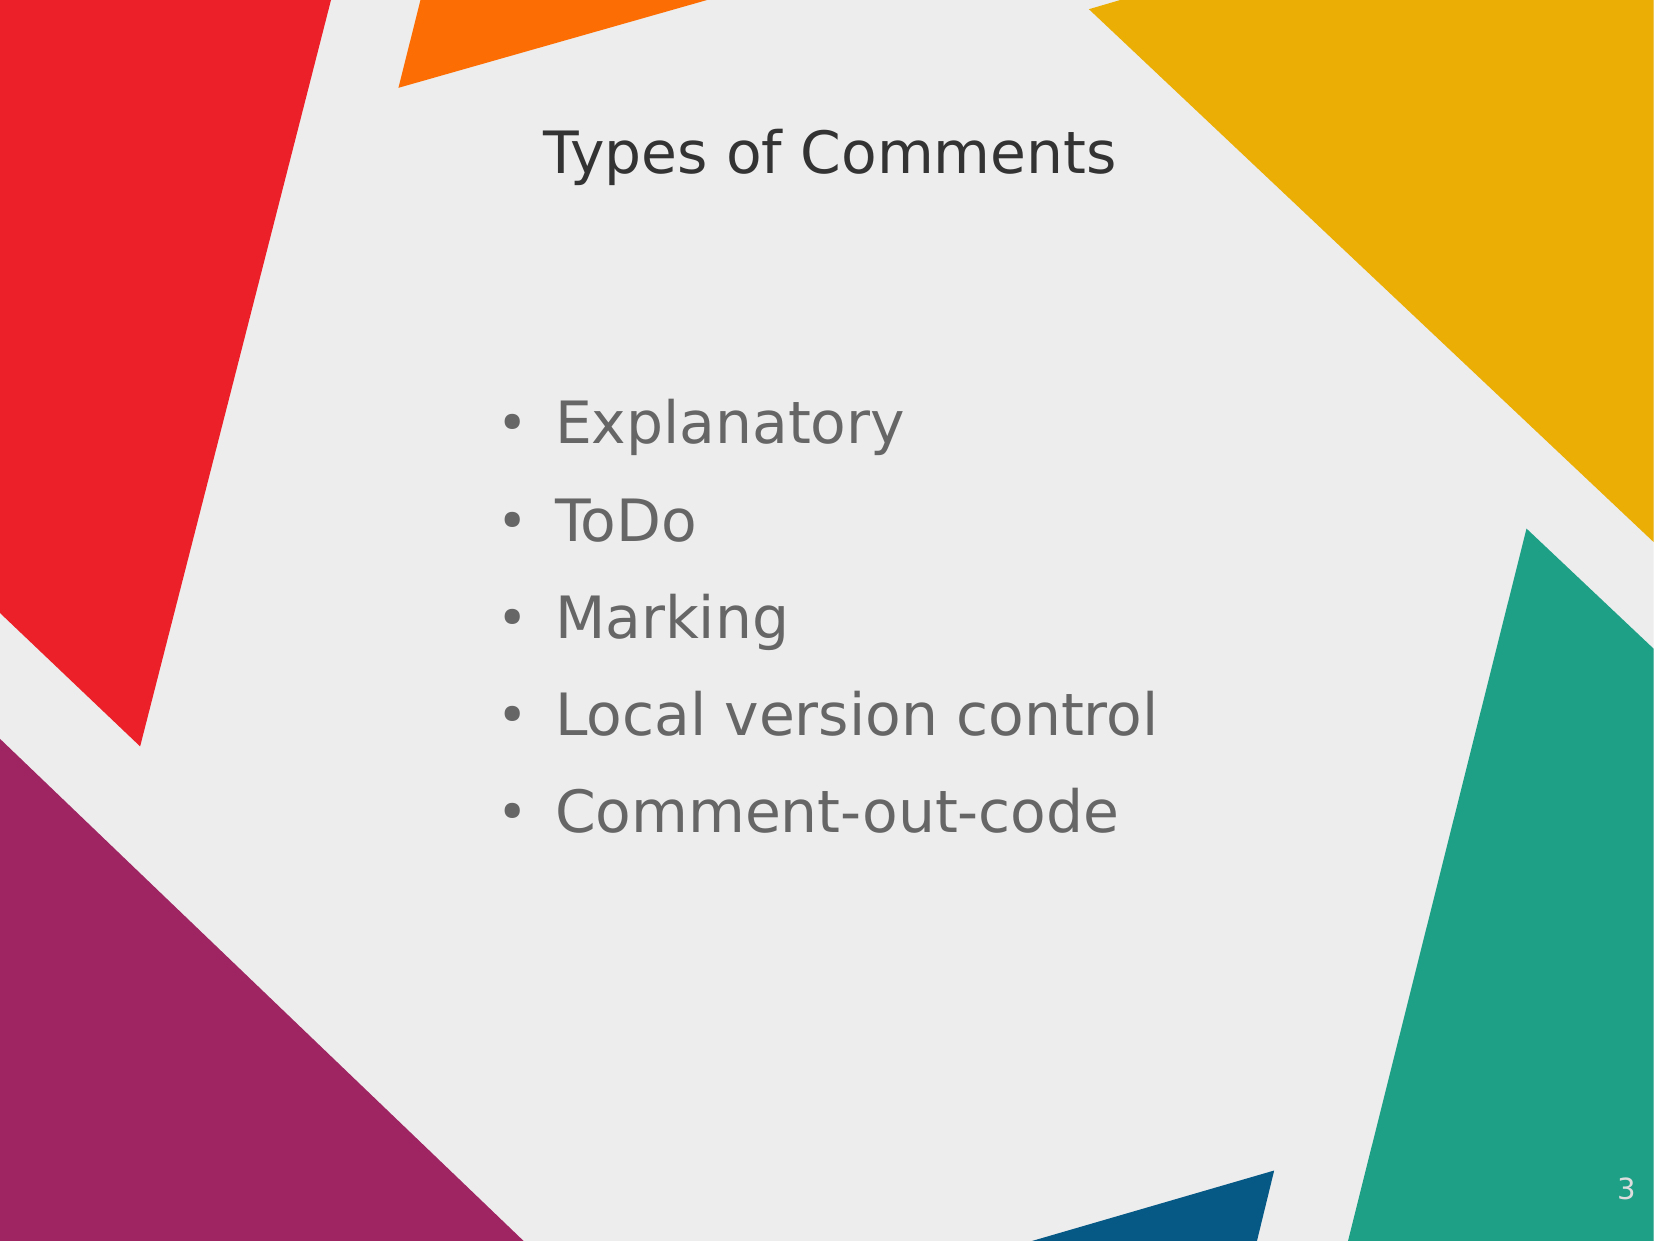

# Types of Comments
Explanatory
ToDo
Marking
Local version control
Comment-out-code
3